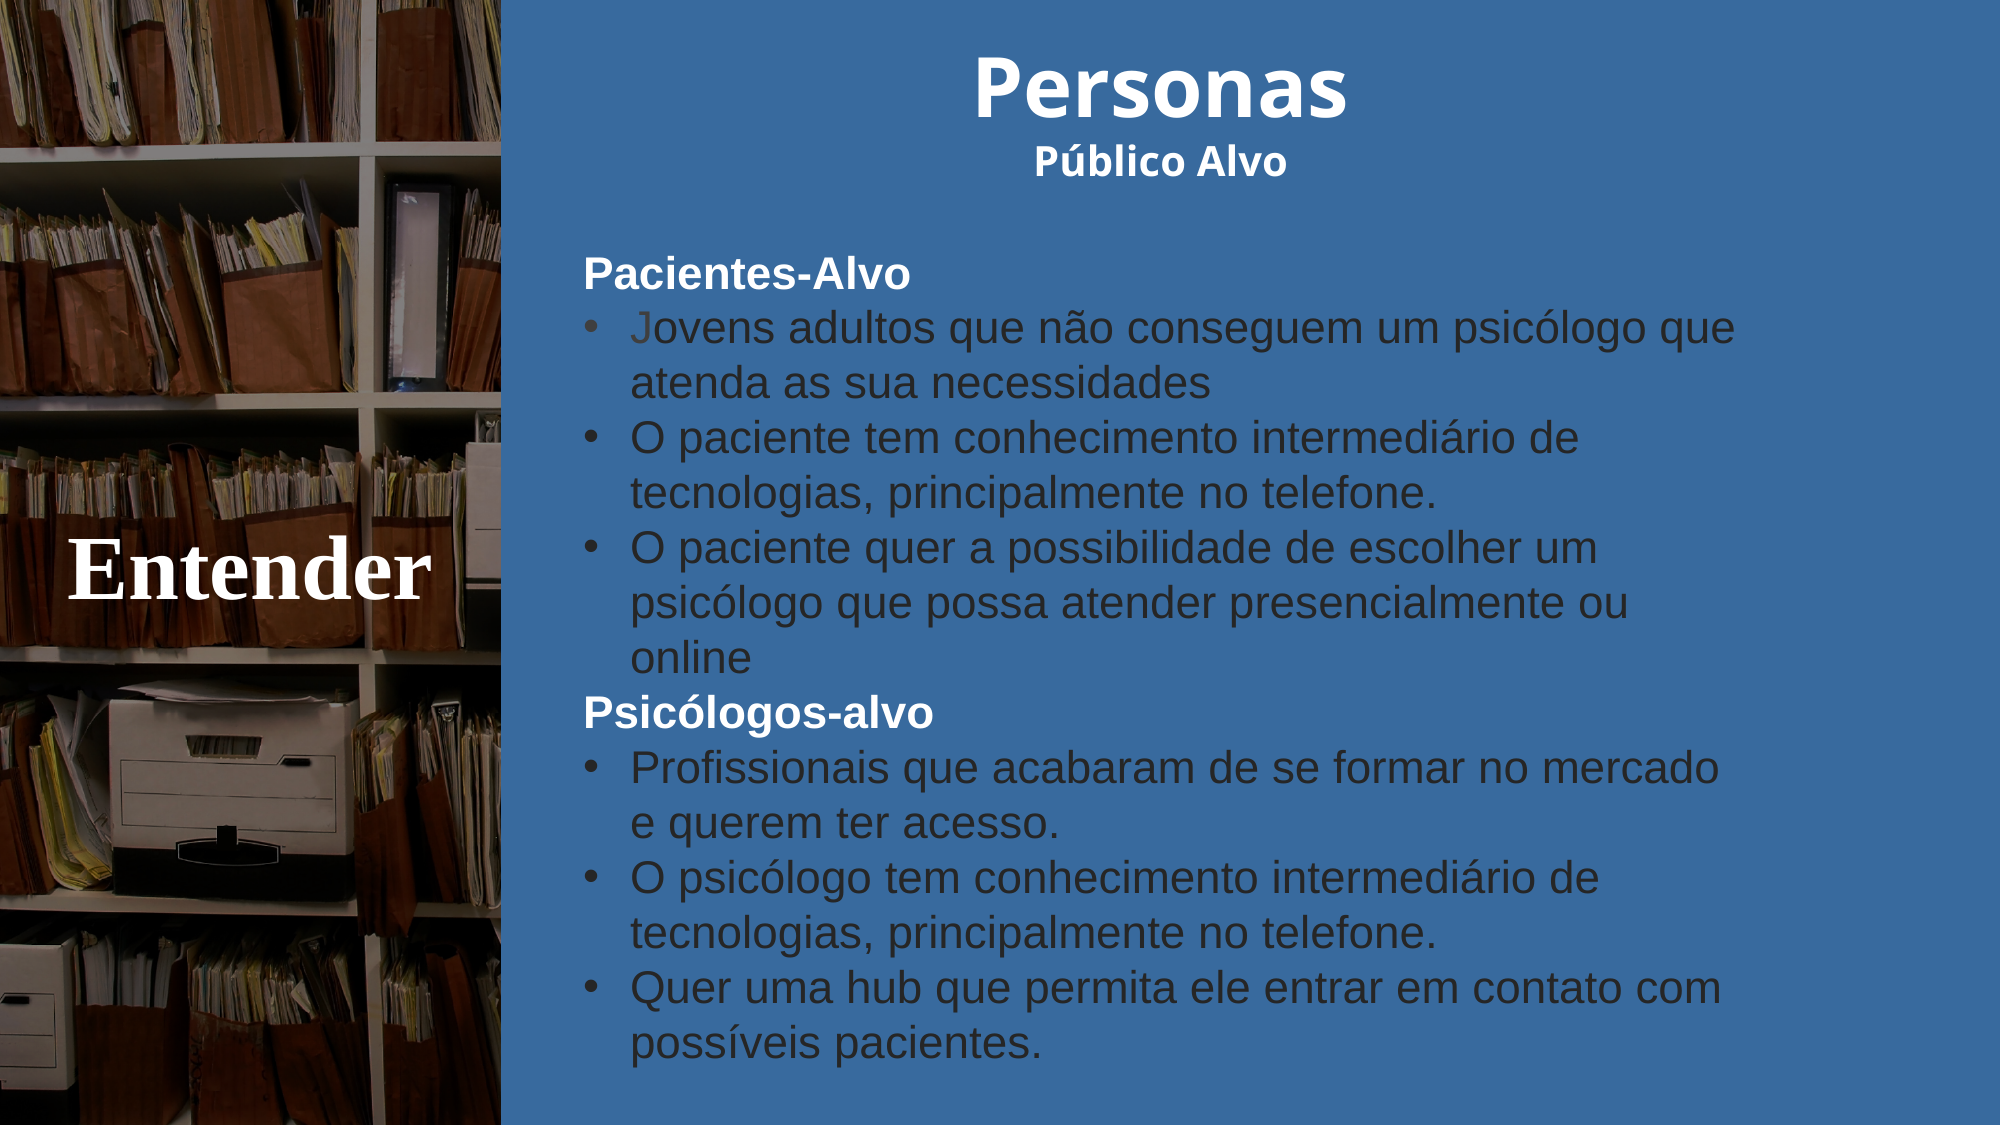

Personas
Público Alvo
Contexto do Problema
A saúde mental é essencial para o bem-estar holístico de uma pessoa, influenciando diretamente sua qualidade de vida e capacidade de enfrentar os desafios do dia a dia. Uma boa saúde mental permite lidar eficazmente com o estresse, manter relacionamentos significativos, tomar decisões ponderadas e alcançar metas pessoais e profissionais. Além disso, promove a resiliência emocional, capacitando indivíduos a enfrentar adversidades e superar obstáculos com maior equilíbrio e autoconfiança. Investir na saúde mental não apenas beneficia o indivíduo, mas também contribui para comunidades mais saudáveis, inclusivas e resilientes.
Estigma Social: O estigma em torno dos problemas de saúde mental persiste em muitas sociedades, o que pode levar à discriminação e à relutância das pessoas em buscar ajuda.
Custos Financeiros: Os custos associados ao tratamento de saúde mental podem ser proibitivos para muitas pessoas, especialmente em países onde os serviços de saúde não são acessíveis ou cobertos pelo sistema de saúde pública.
Barreiras Geográficas: Em áreas rurais ou remotas, o acesso aos serviços de saúde mental pode ser limitado devido à falta de instalações e profissionais especializados, bem como a dificuldades de transporte para chegar a esses serviços.
Falta de Conscientização e Educação: A falta de compreensão sobre saúde mental e a importância do tratamento podem levar à subnotificação e ao não reconhecimento dos problemas de saúde mental, contribuindo para a falta de acesso aos serviços.
Pacientes-Alvo
Jovens adultos que não conseguem um psicólogo que atenda as sua necessidades
O paciente tem conhecimento intermediário de tecnologias, principalmente no telefone.
O paciente quer a possibilidade de escolher um psicólogo que possa atender presencialmente ou online
Psicólogos-alvo
Profissionais que acabaram de se formar no mercado e querem ter acesso.
O psicólogo tem conhecimento intermediário de tecnologias, principalmente no telefone.
Quer uma hub que permita ele entrar em contato com possíveis pacientes.
Entender